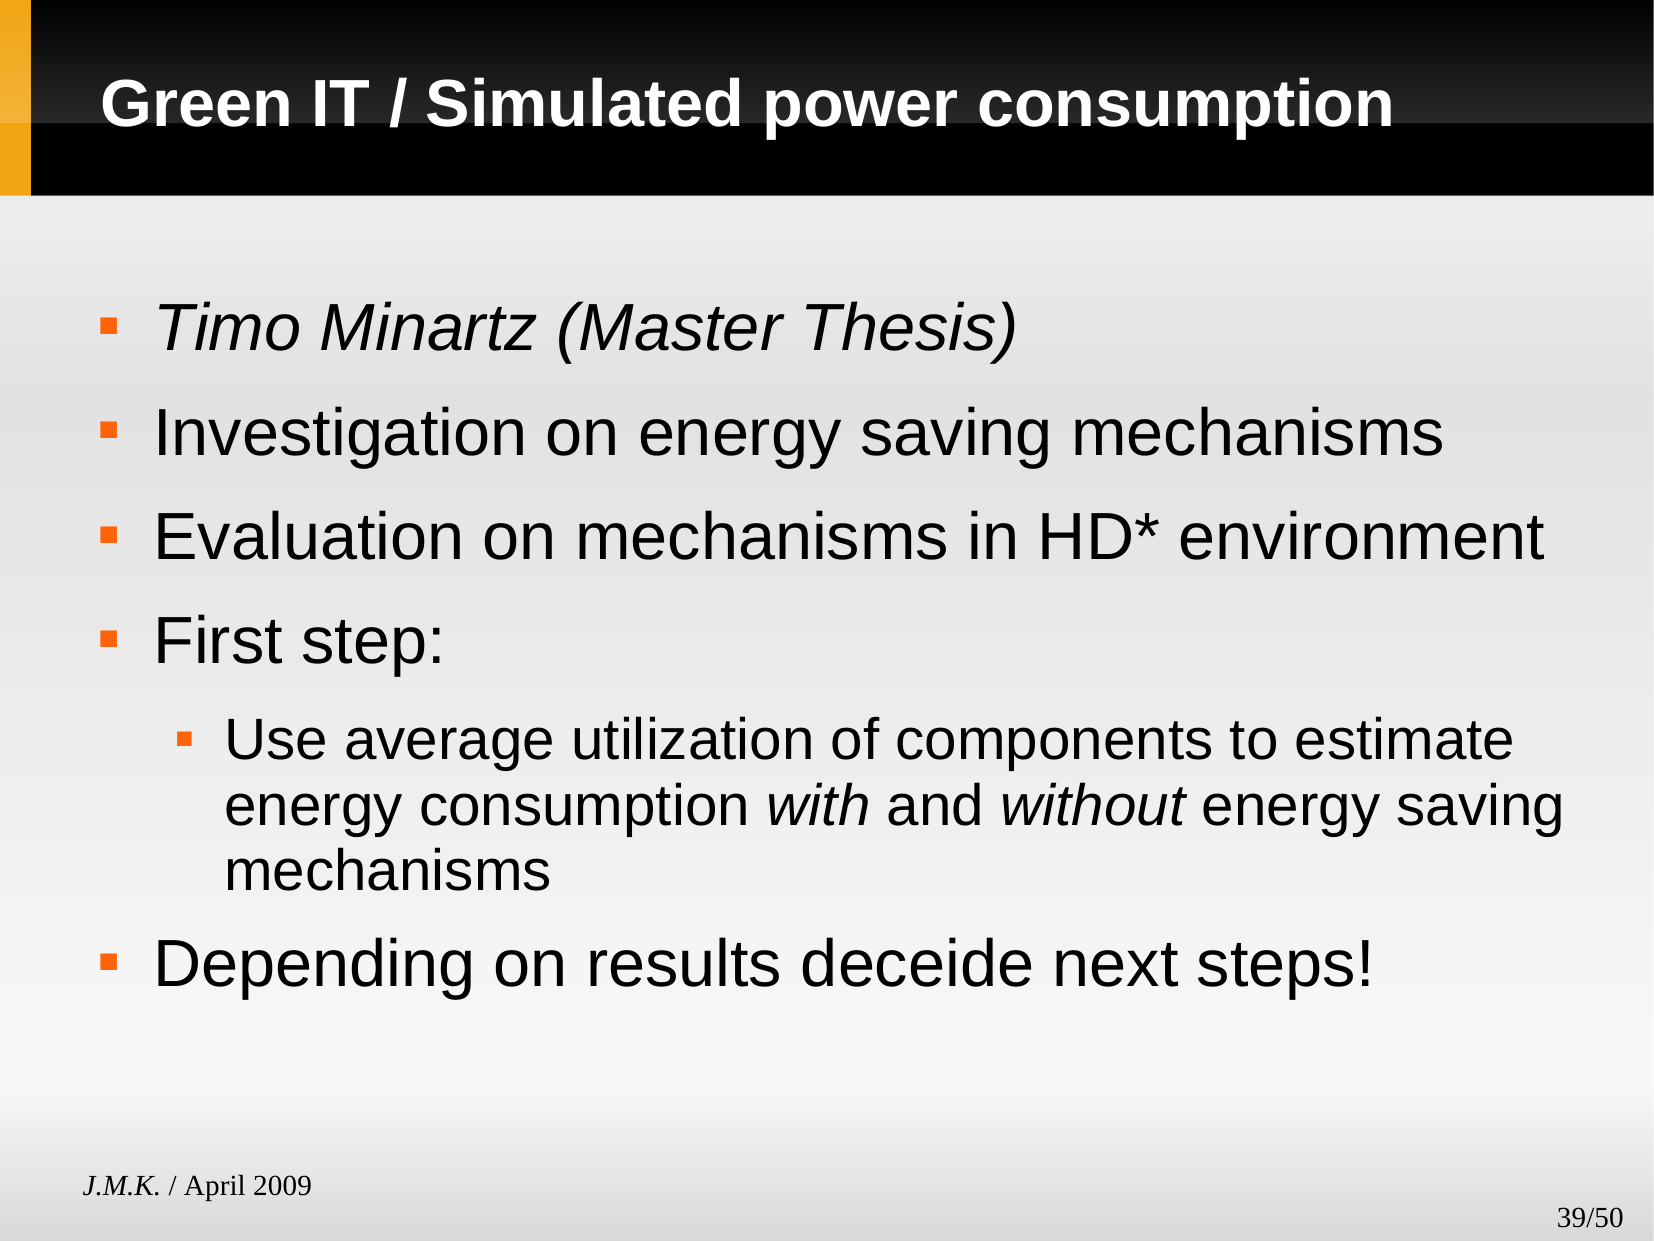

# Green IT / Simulated power consumption
Timo Minartz (Master Thesis)
Investigation on energy saving mechanisms
Evaluation on mechanisms in HD* environment
First step:
Use average utilization of components to estimate energy consumption with and without energy saving mechanisms
Depending on results deceide next steps!